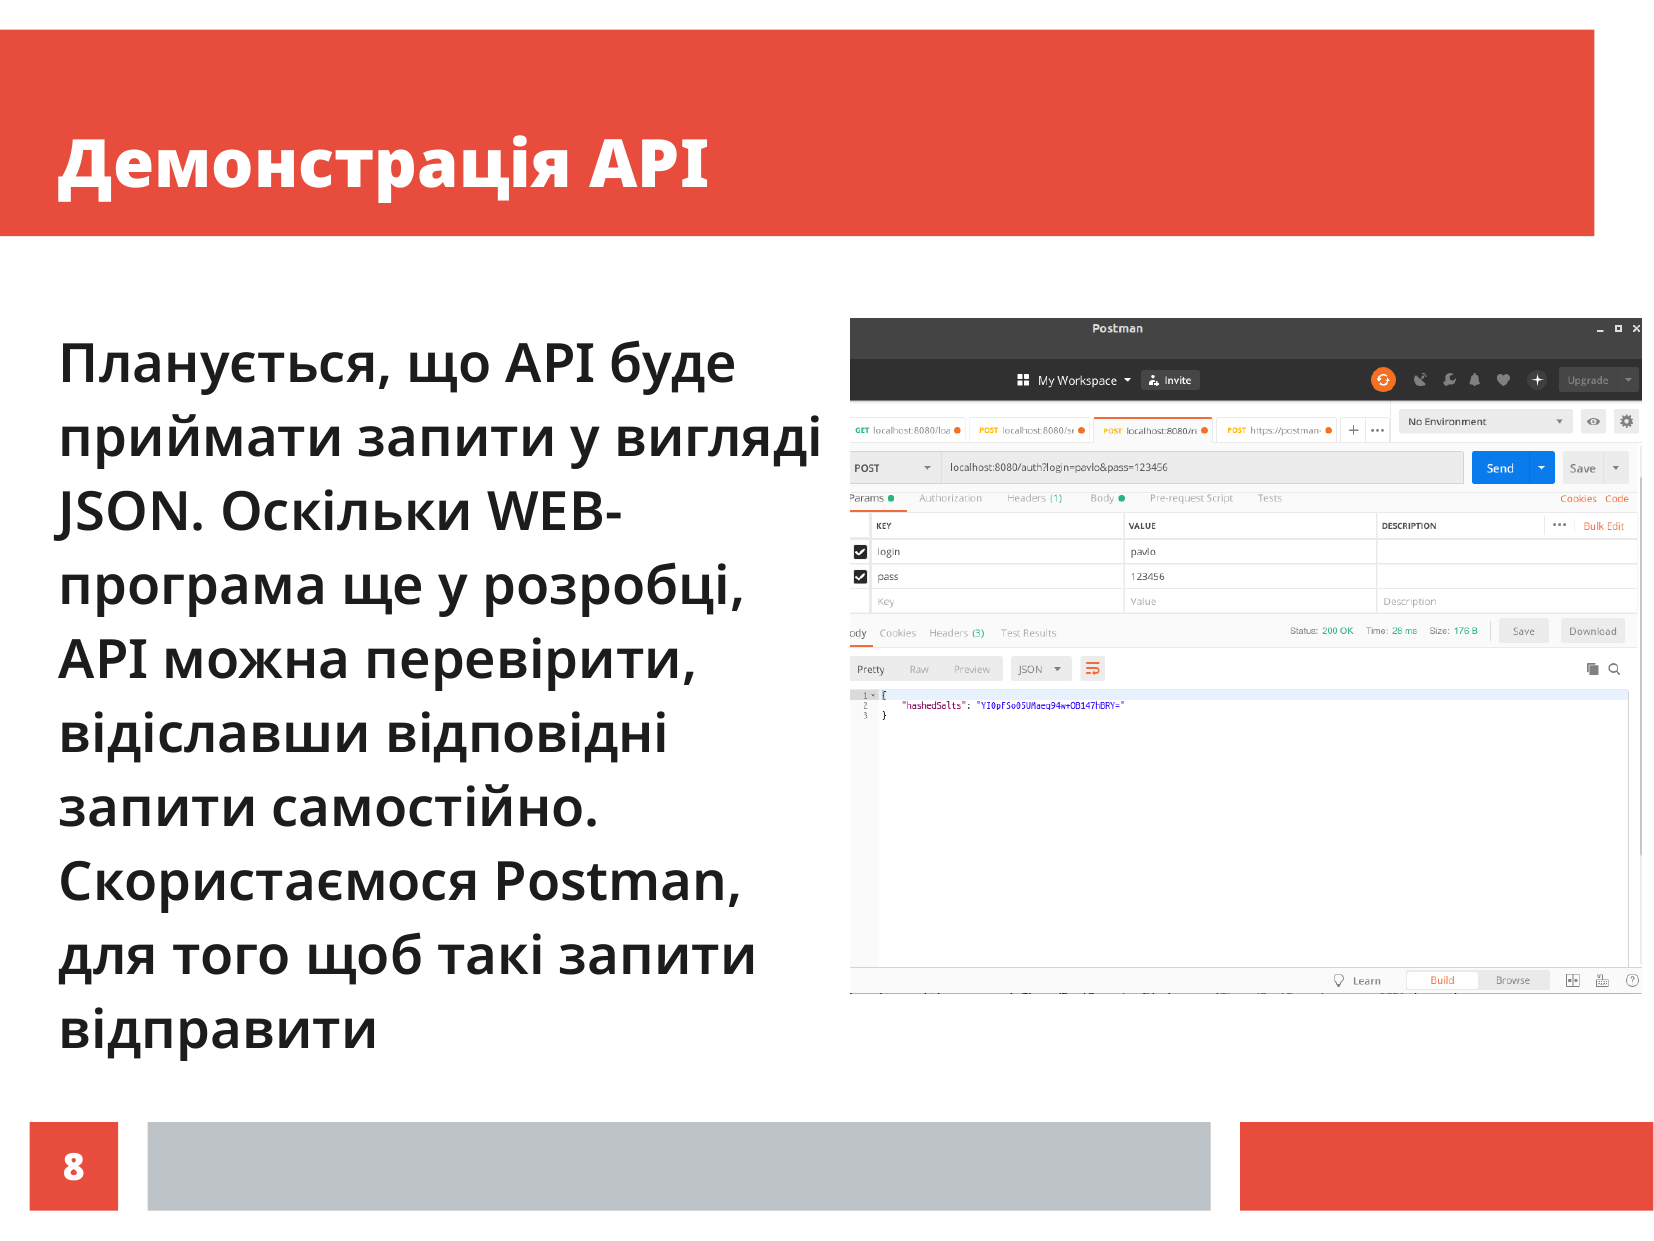

# Демонстрація API
Планується, що API буде приймати запити у вигляді JSON. Оскільки WEB-програма ще у розробці, API можна перевірити, відіславши відповідні запити самостійно. Скористаємося Postman, для того щоб такі запити відправити
8